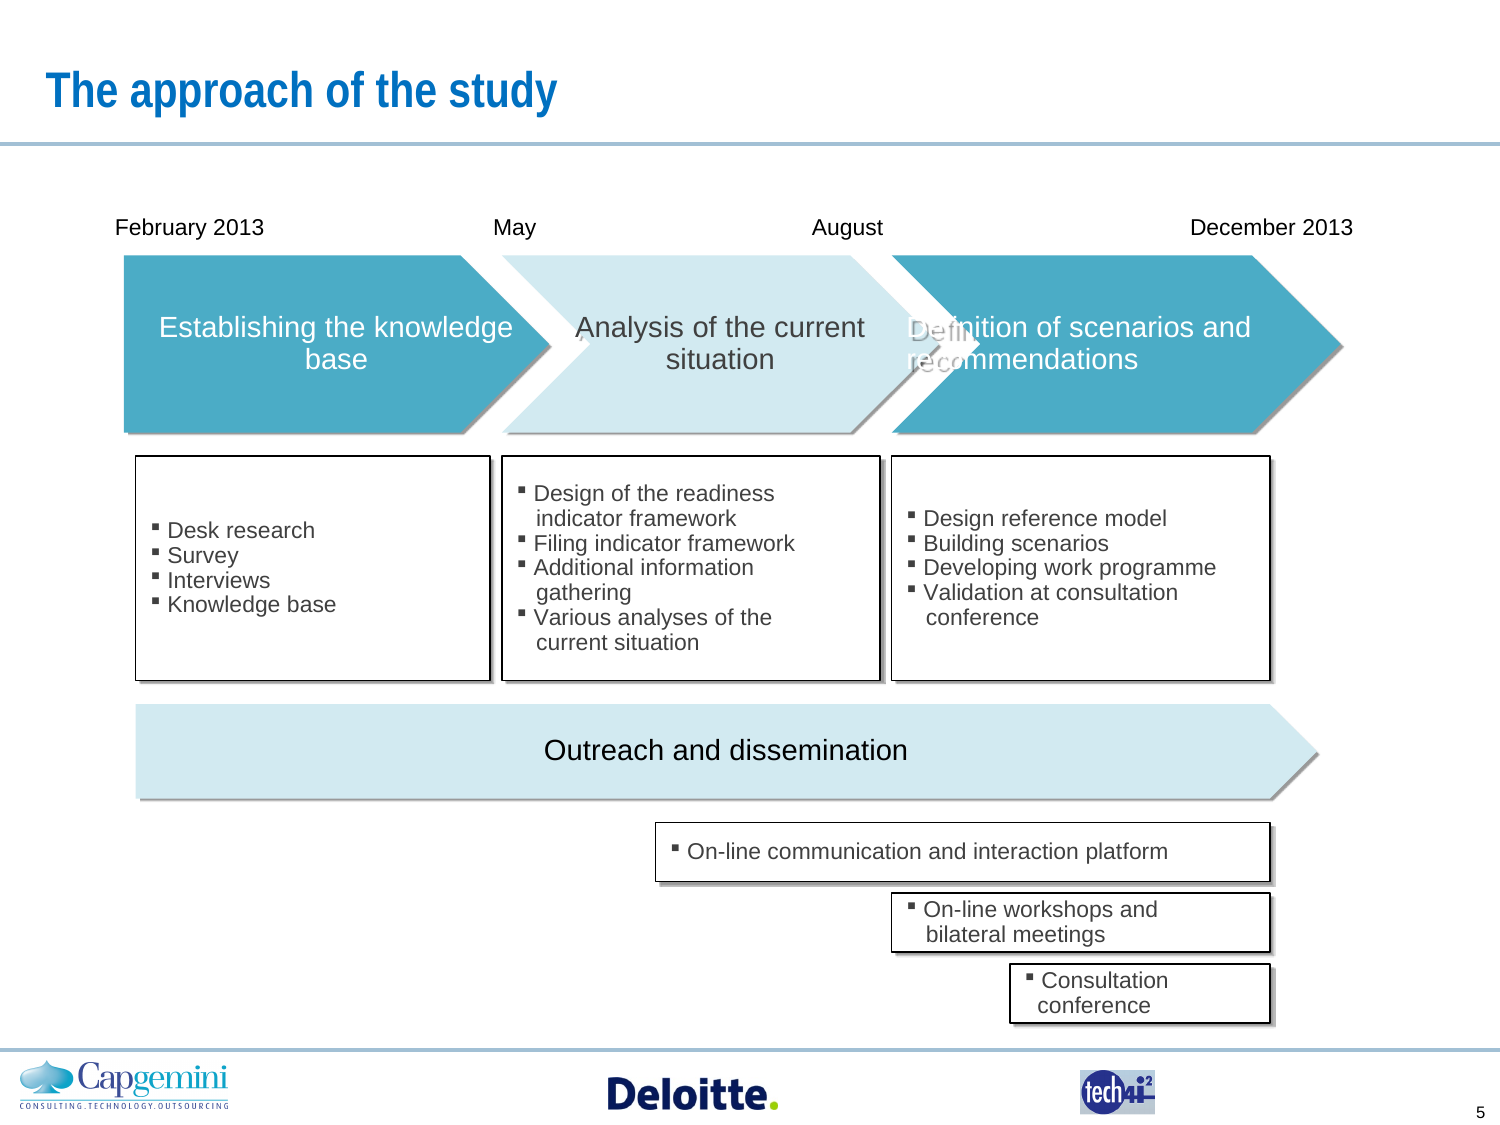

# The approach of the study
February 2013
May
August
December 2013
Establishing the knowledge base
Analysis of the current situation
Definition of scenarios and recommendations
 Desk research
 Survey
 Interviews
 Knowledge base
 Design of the readiness
 indicator framework
 Filing indicator framework
 Additional information
 gathering
 Various analyses of the
 current situation
 Design reference model
 Building scenarios
 Developing work programme
 Validation at consultation
 conference
Outreach and dissemination
 On-line communication and interaction platform
 On-line workshops and
 bilateral meetings
 Consultation
 conference